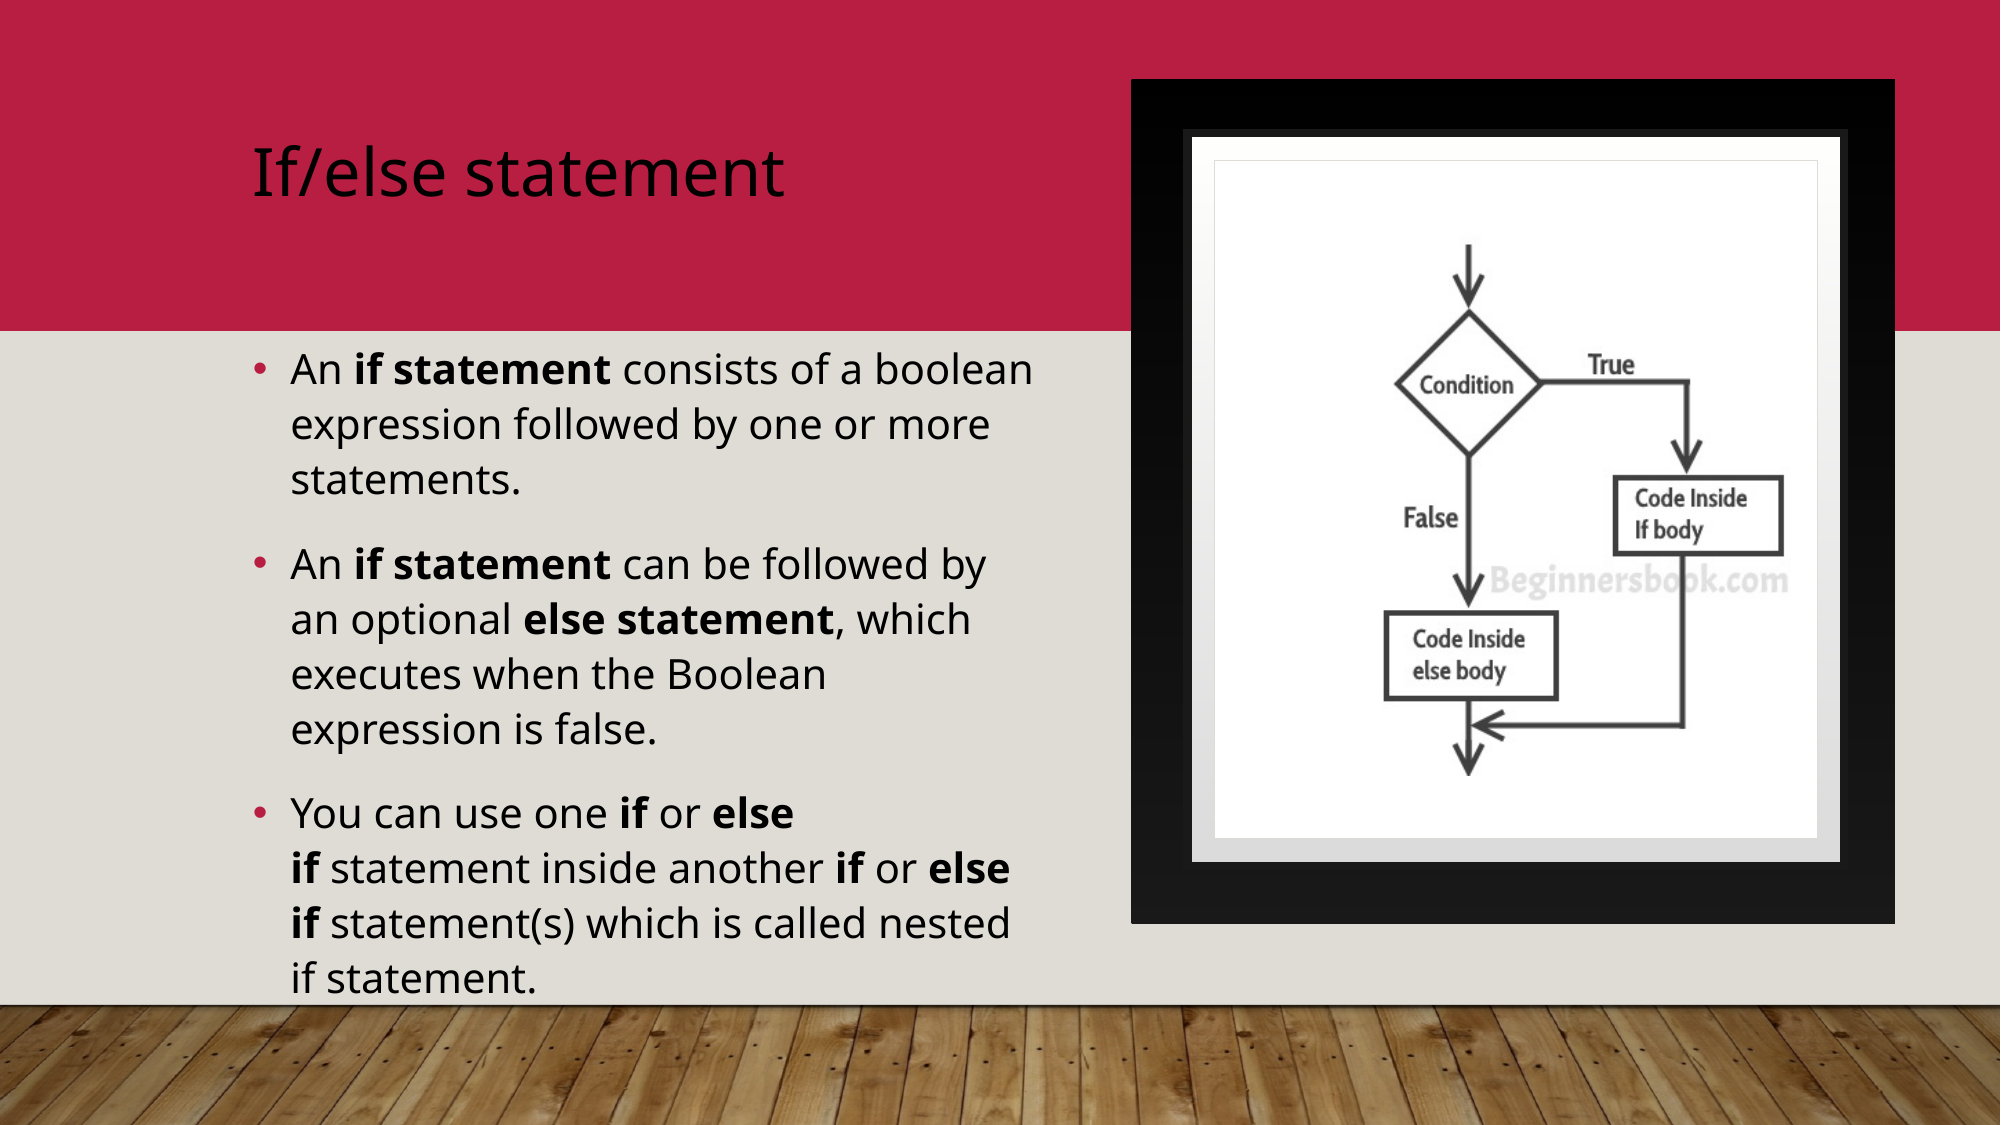

# If/else statement
An if statement consists of a boolean expression followed by one or more statements.
An if statement can be followed by an optional else statement, which executes when the Boolean expression is false.
You can use one if or else if statement inside another if or else if statement(s) which is called nested if statement.